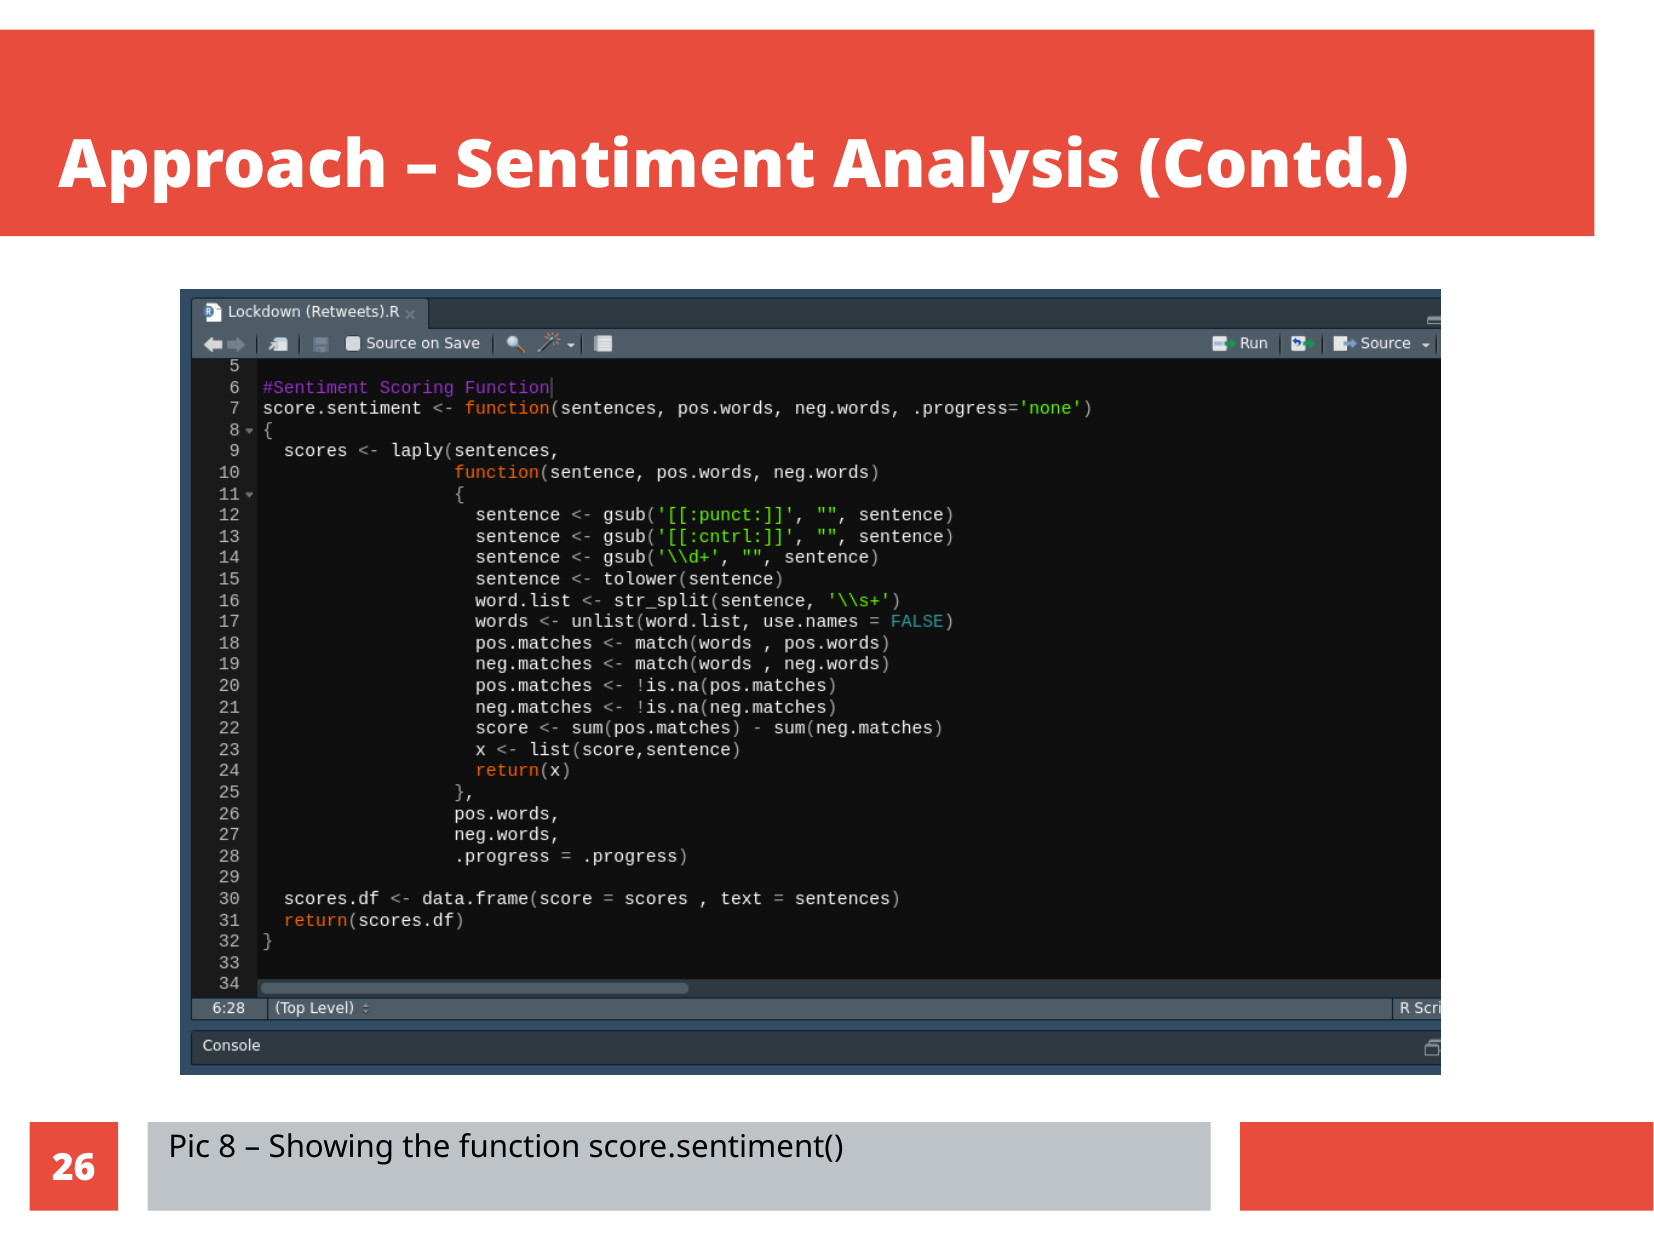

# Approach – Sentiment Analysis (Contd.)
Pic 8 – Showing the function score.sentiment()
26